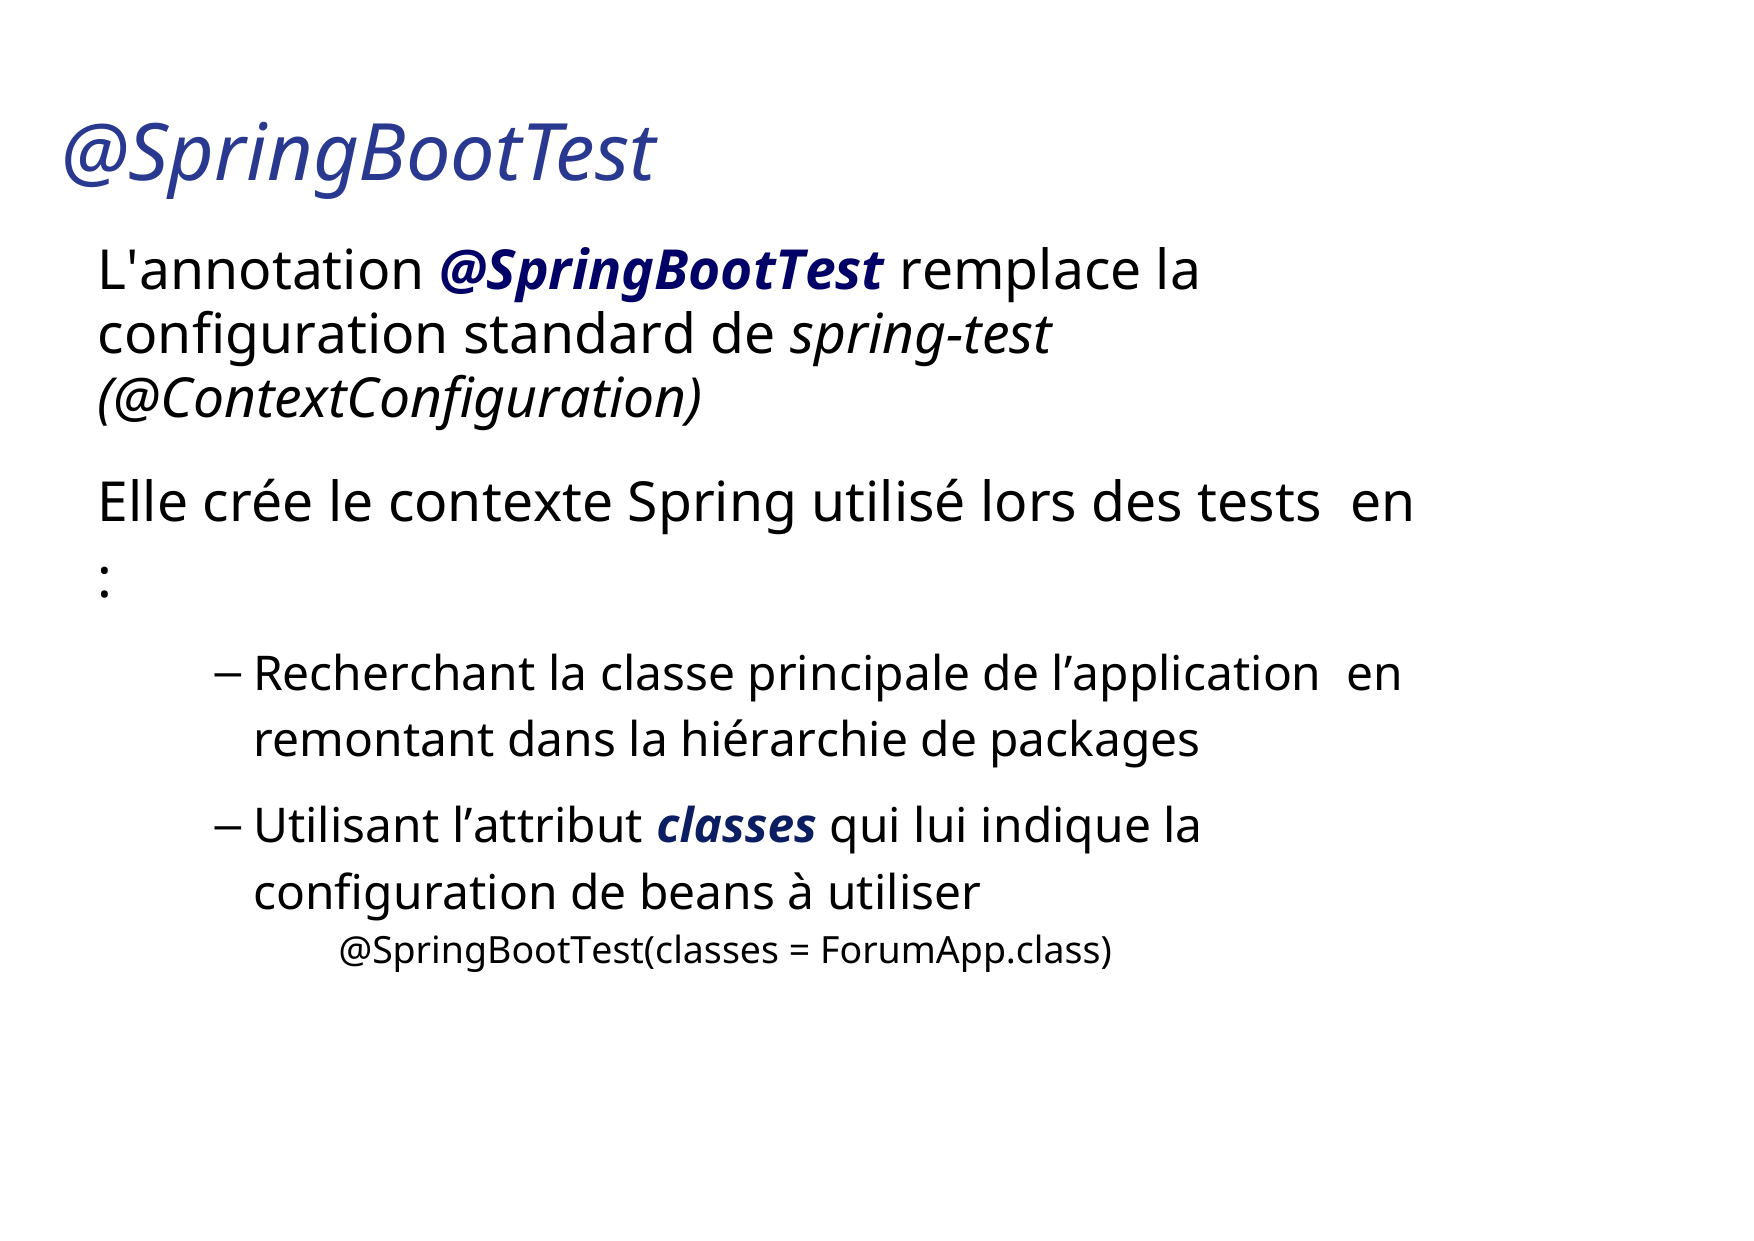

# @SpringBootTest
L'annotation @SpringBootTest remplace la configuration standard de spring-test (@ContextConfiguration)
Elle crée le contexte Spring utilisé lors des tests en :
Recherchant la classe principale de l’application en remontant dans la hiérarchie de packages
Utilisant l’attribut classes qui lui indique la configuration de beans à utiliser
@SpringBootTest(classes = ForumApp.class)